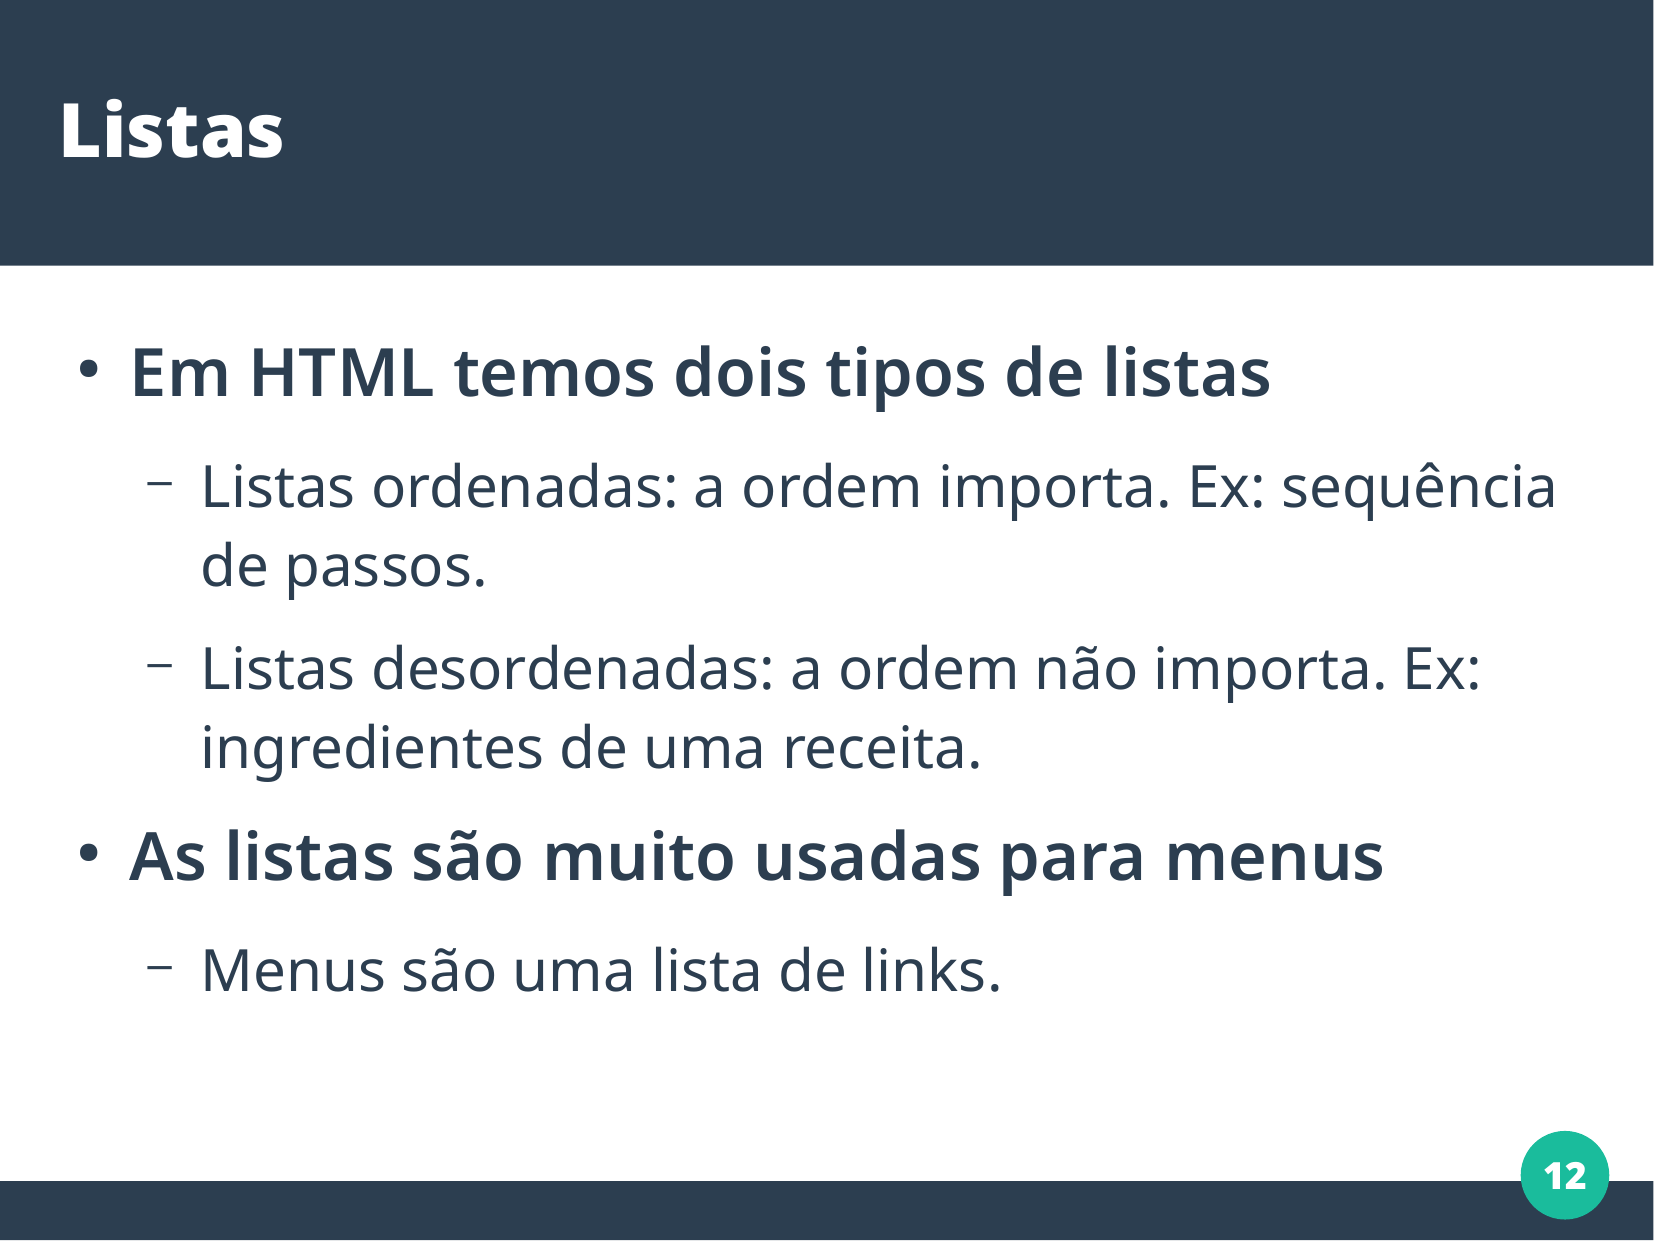

# Listas
Em HTML temos dois tipos de listas
Listas ordenadas: a ordem importa. Ex: sequência de passos.
Listas desordenadas: a ordem não importa. Ex: ingredientes de uma receita.
As listas são muito usadas para menus
Menus são uma lista de links.
12